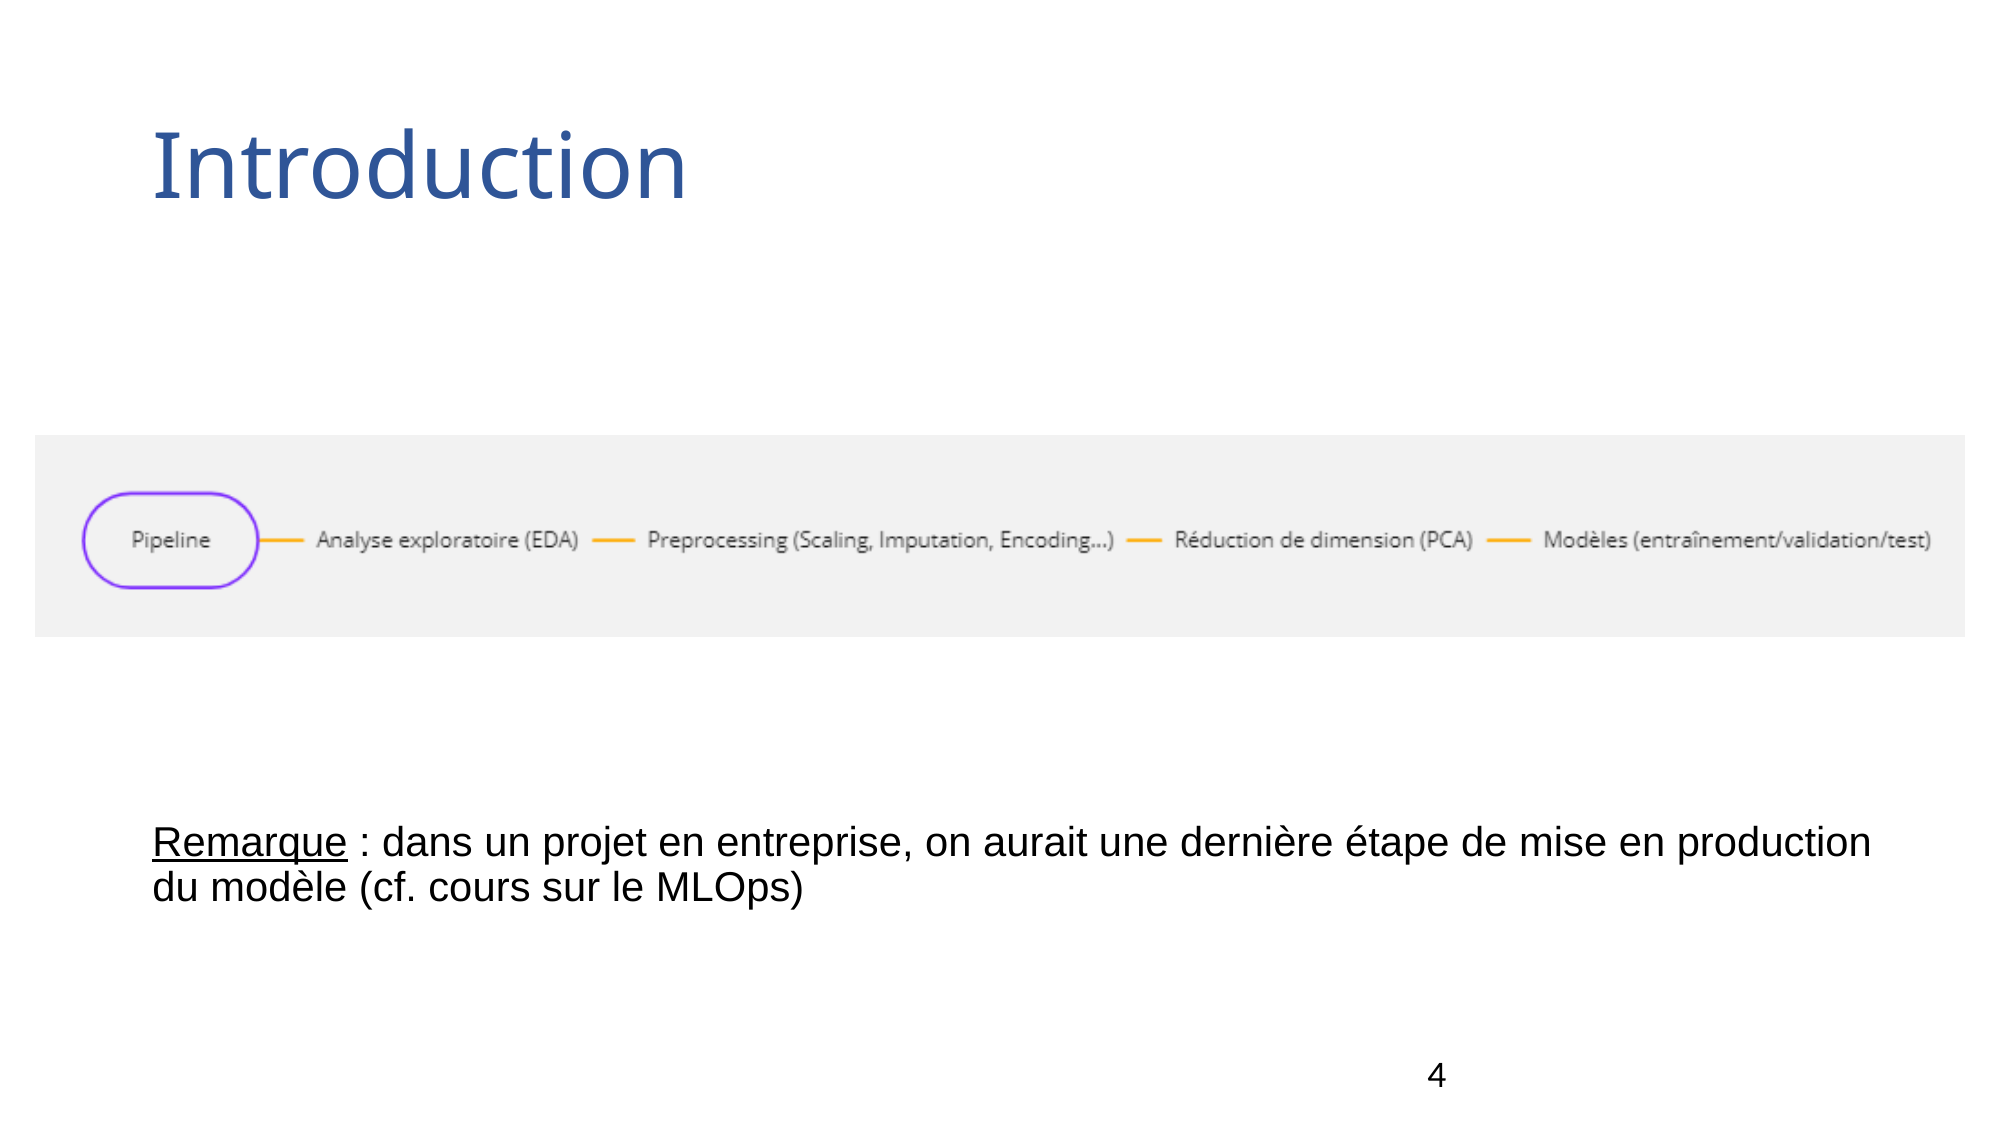

# Introduction
Remarque : dans un projet en entreprise, on aurait une dernière étape de mise en production du modèle (cf. cours sur le MLOps)